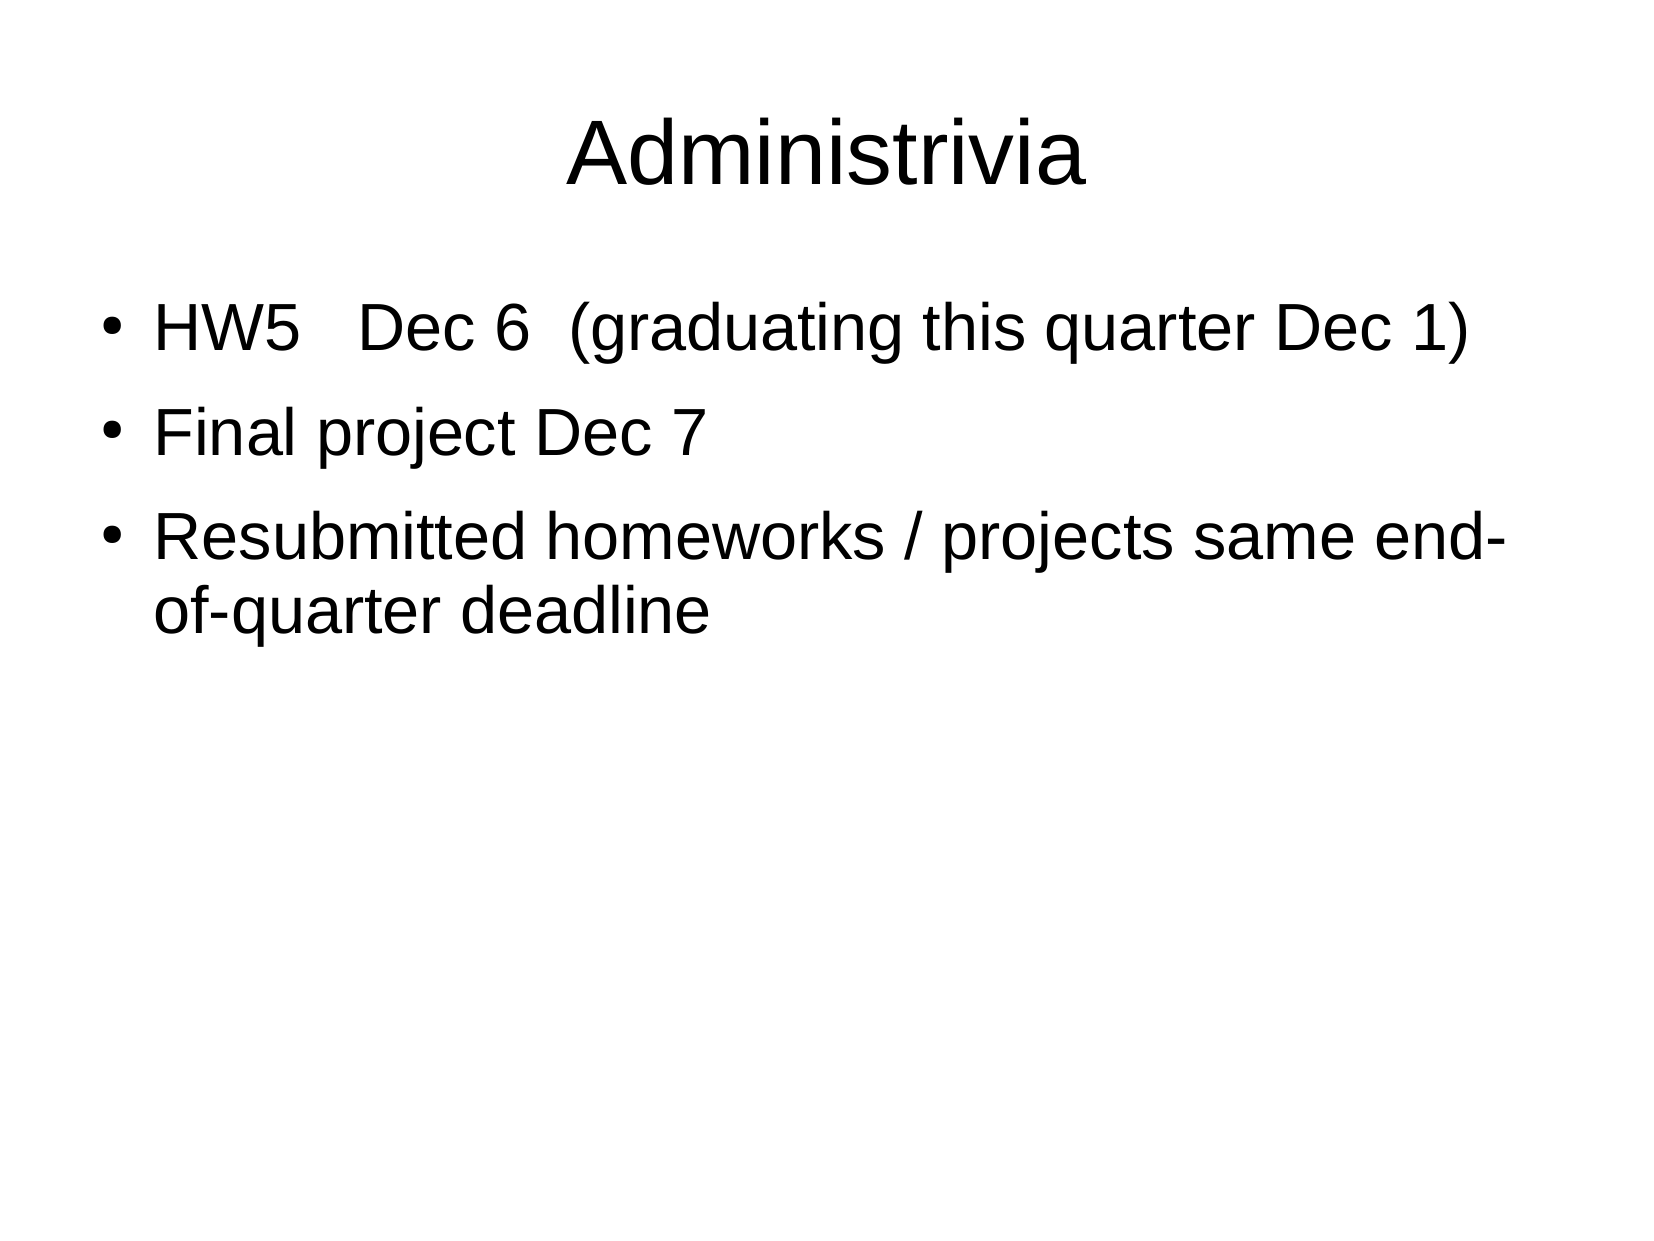

# Administrivia
HW5 Dec 6 (graduating this quarter Dec 1)
Final project Dec 7
Resubmitted homeworks / projects same end-of-quarter deadline